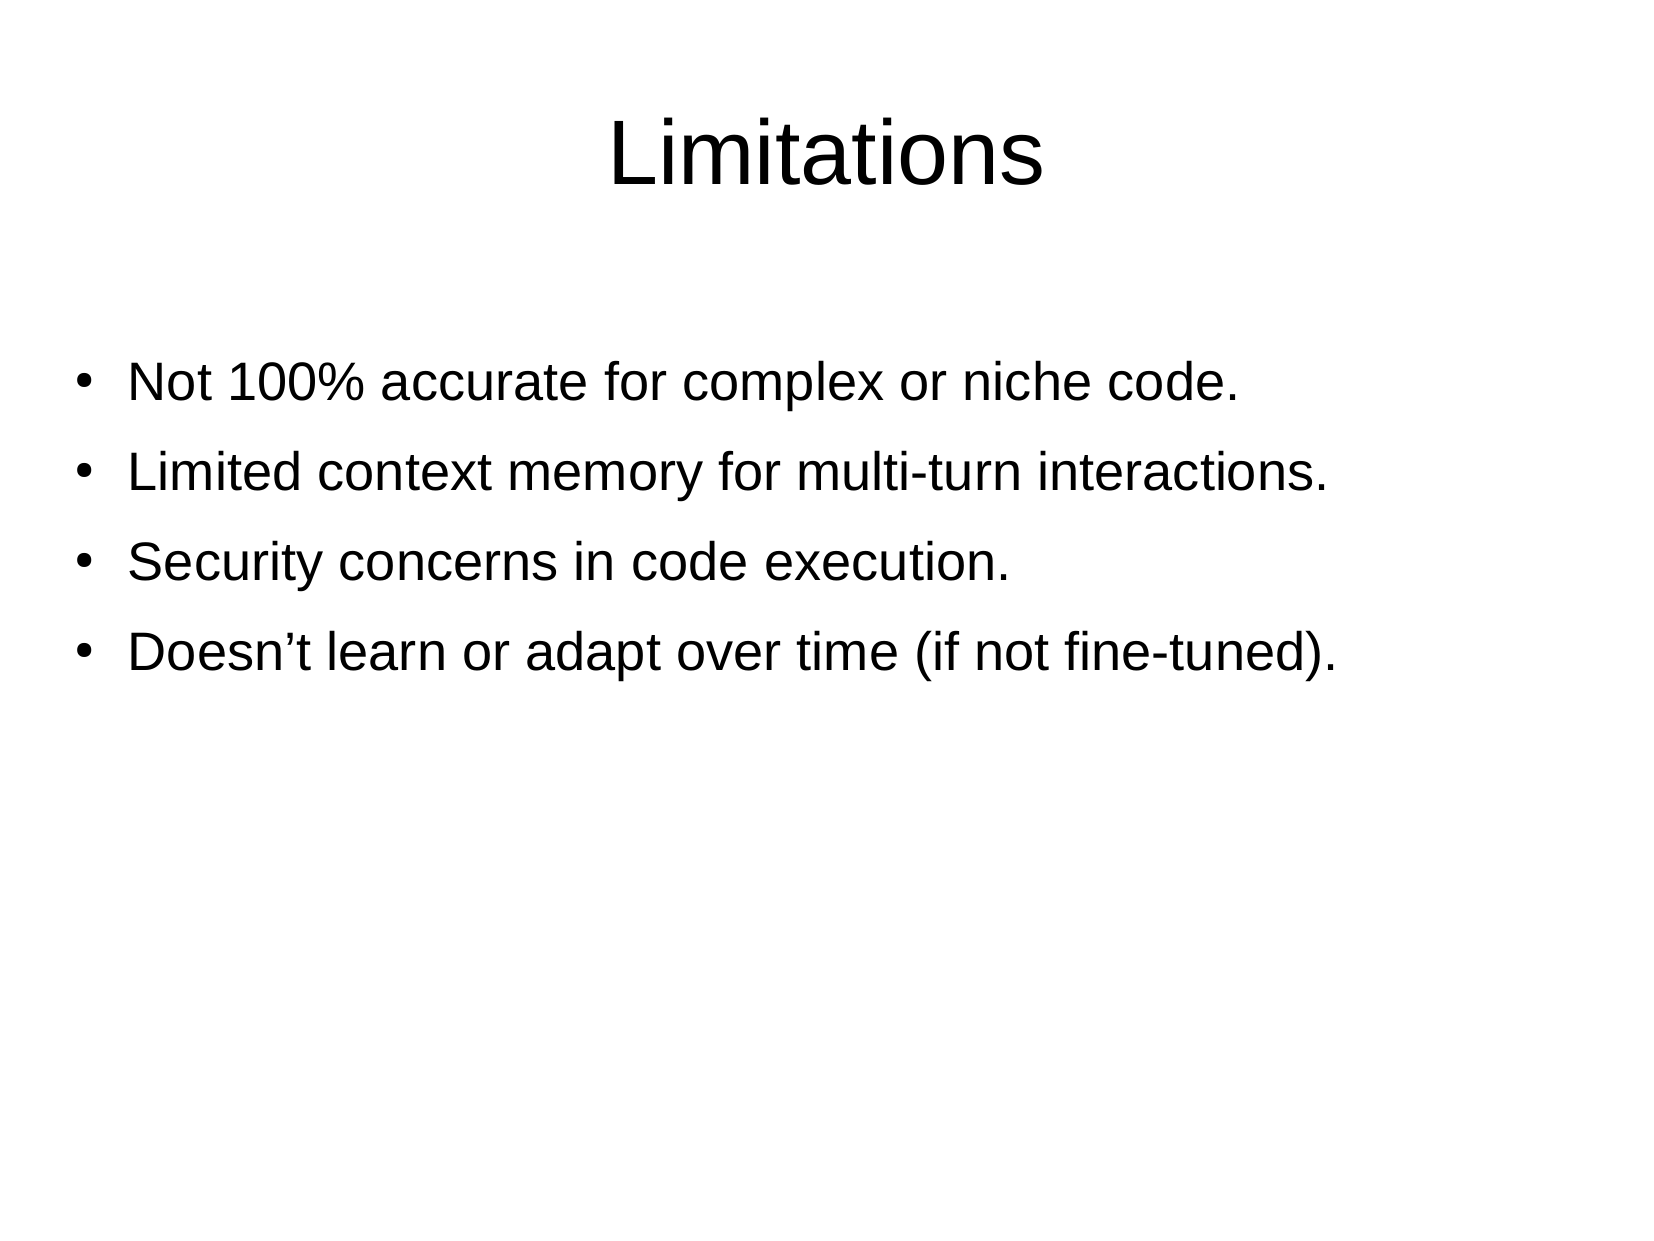

# Limitations
Not 100% accurate for complex or niche code.
Limited context memory for multi-turn interactions.
Security concerns in code execution.
Doesn’t learn or adapt over time (if not fine-tuned).